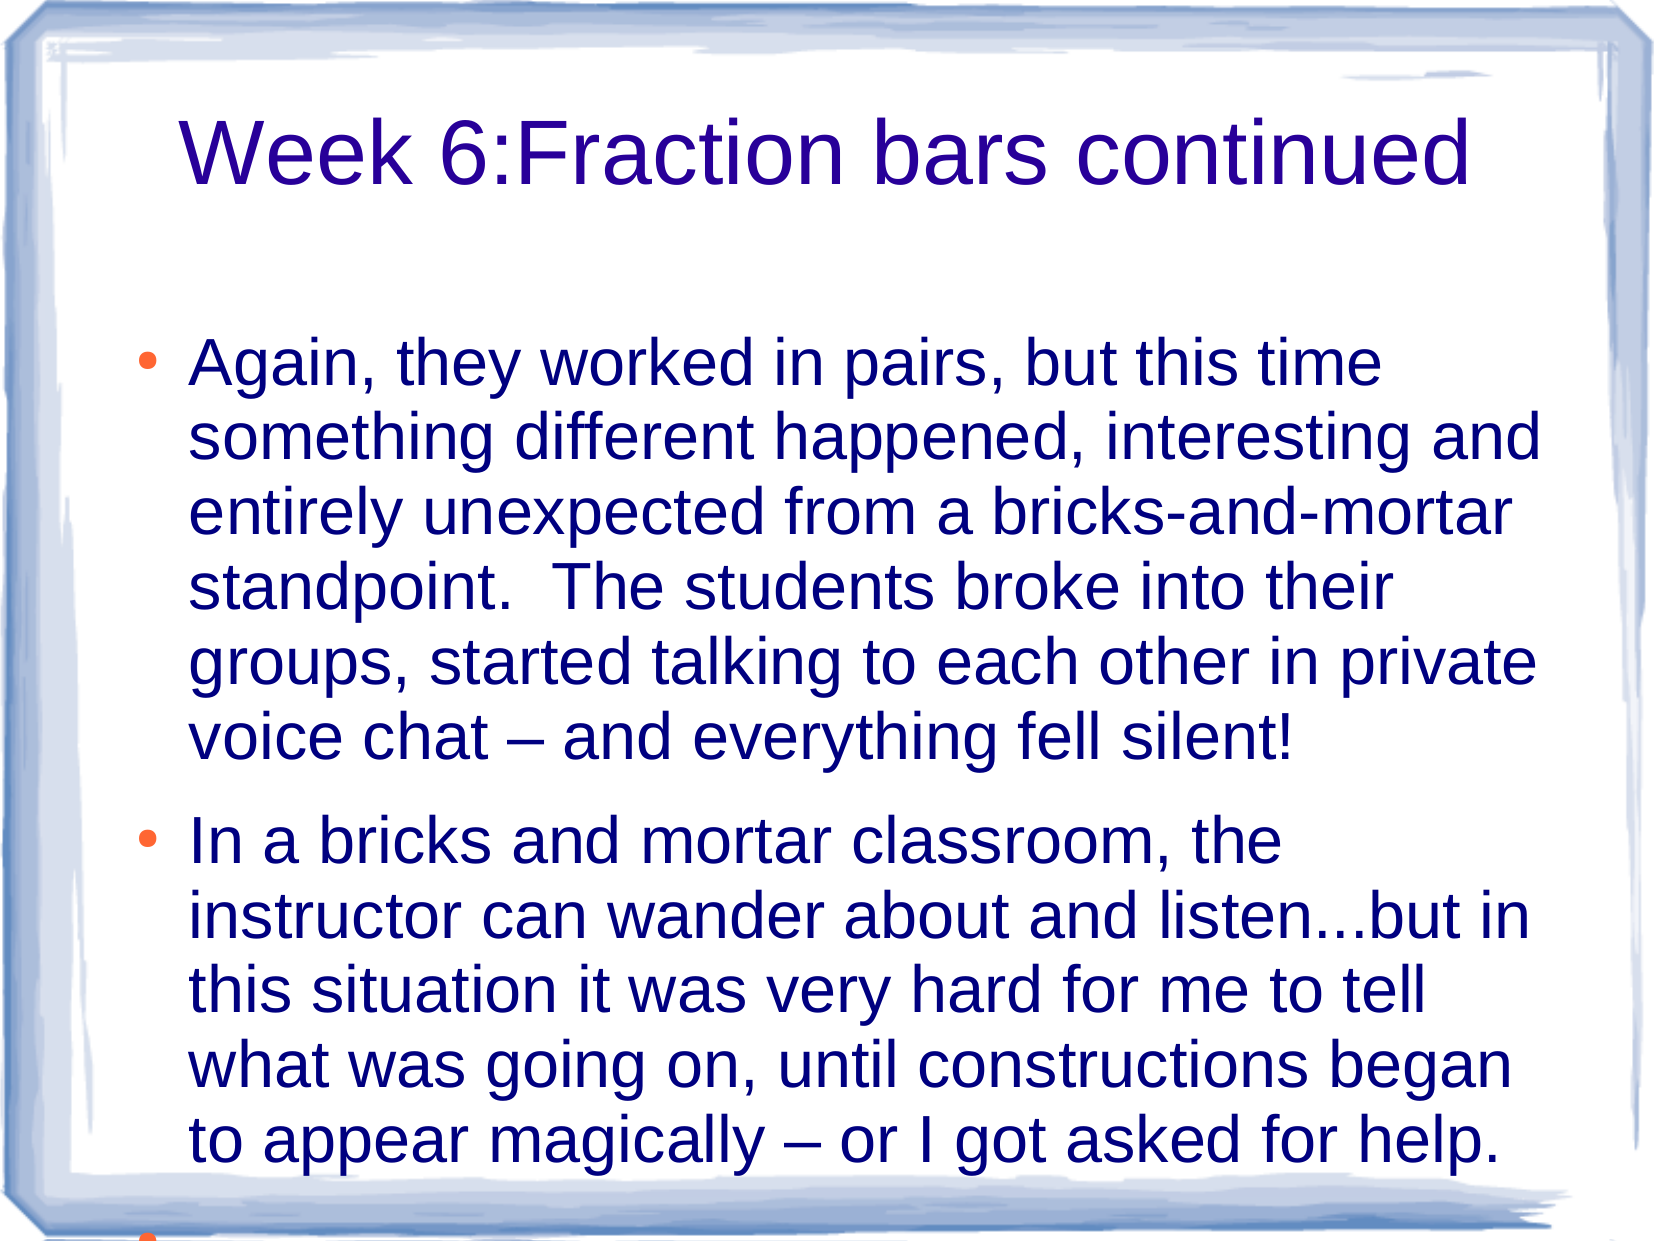

# Week 6:Fraction bars continued
Again, they worked in pairs, but this time something different happened, interesting and entirely unexpected from a bricks-and-mortar standpoint. The students broke into their groups, started talking to each other in private voice chat – and everything fell silent!
In a bricks and mortar classroom, the instructor can wander about and listen...but in this situation it was very hard for me to tell what was going on, until constructions began to appear magically – or I got asked for help.